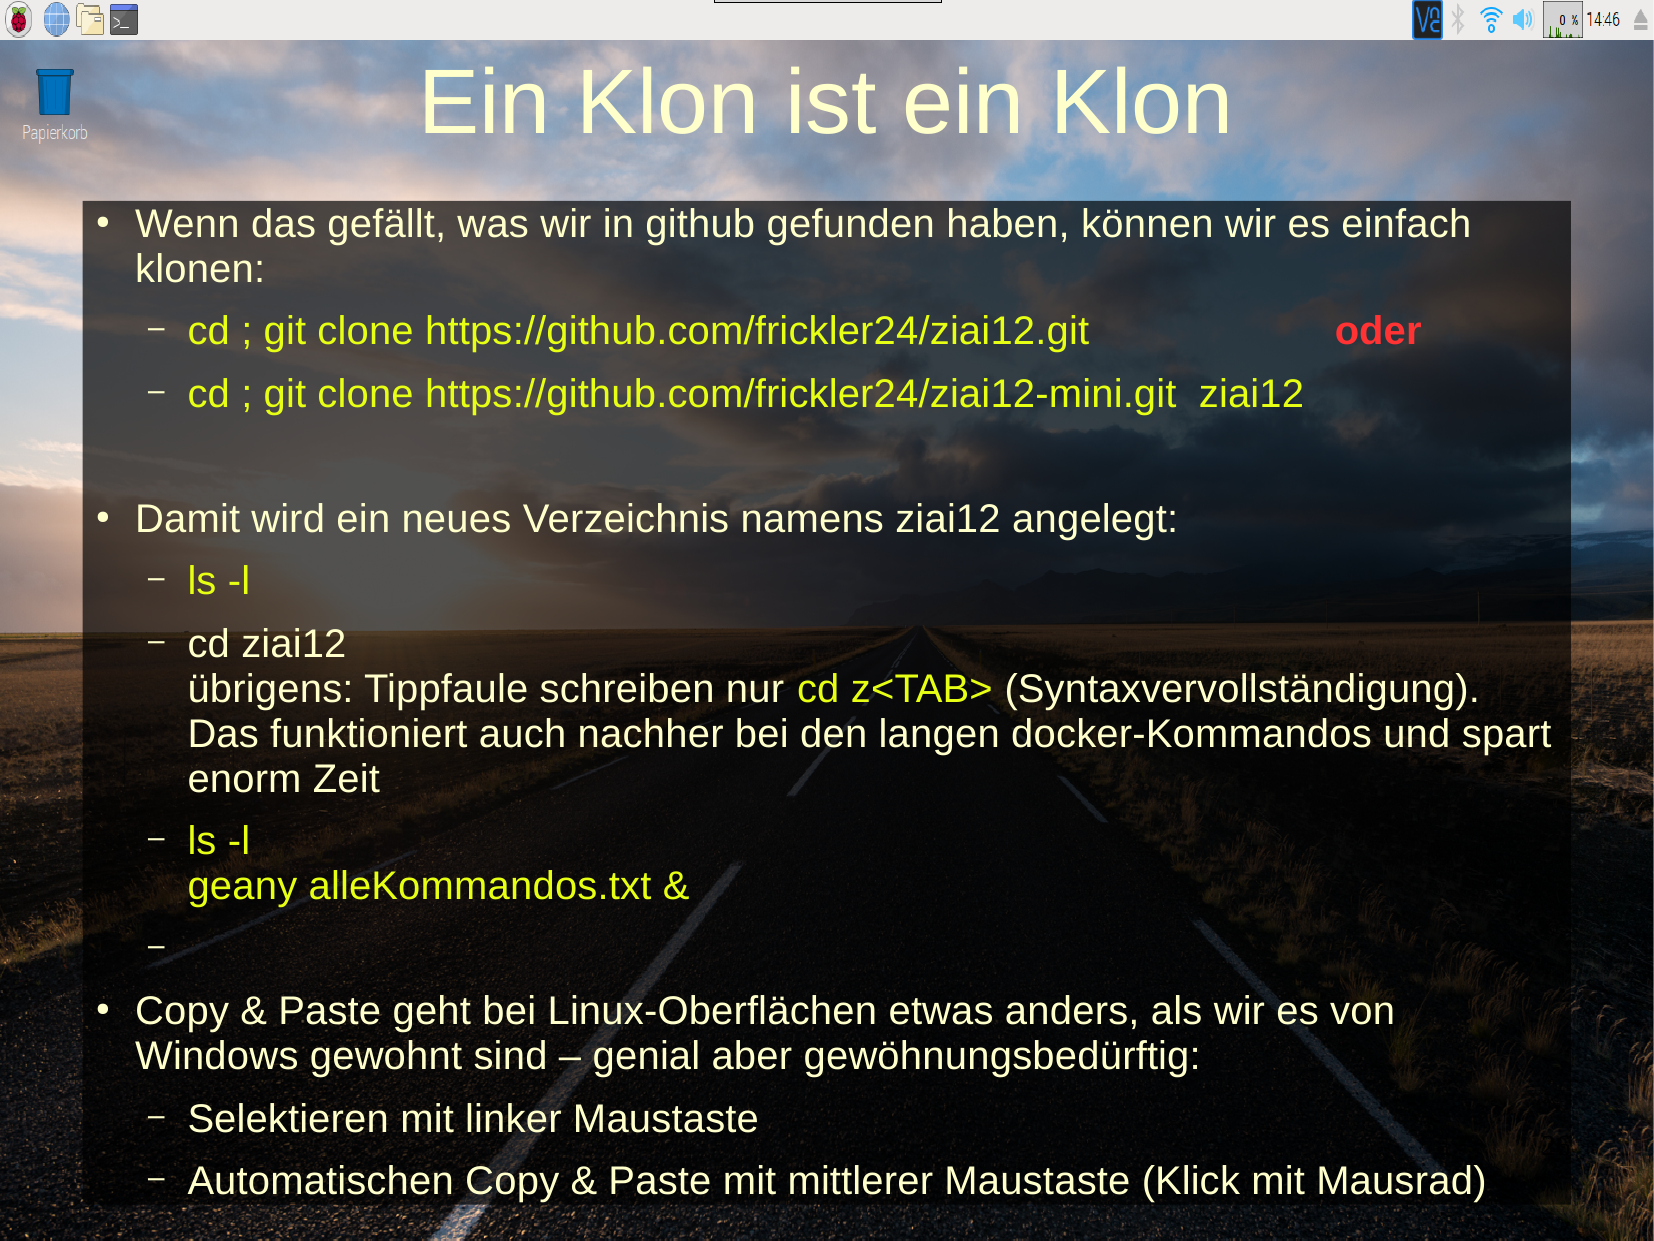

# Ein Klon ist ein Klon
Wenn das gefällt, was wir in github gefunden haben, können wir es einfach klonen:
cd ; git clone https://github.com/frickler24/ziai12.git 			 		oder
cd ; git clone https://github.com/frickler24/ziai12-mini.git ziai12
Damit wird ein neues Verzeichnis namens ziai12 angelegt:
ls -l
cd ziai12
übrigens: Tippfaule schreiben nur cd z<TAB> (Syntaxvervollständigung).
Das funktioniert auch nachher bei den langen docker-Kommandos und spart enorm Zeit
ls -l
geany alleKommandos.txt &
Copy & Paste geht bei Linux-Oberflächen etwas anders, als wir es von Windows gewohnt sind – genial aber gewöhnungsbedürftig:
Selektieren mit linker Maustaste
Automatischen Copy & Paste mit mittlerer Maustaste (Klick mit Mausrad)
26